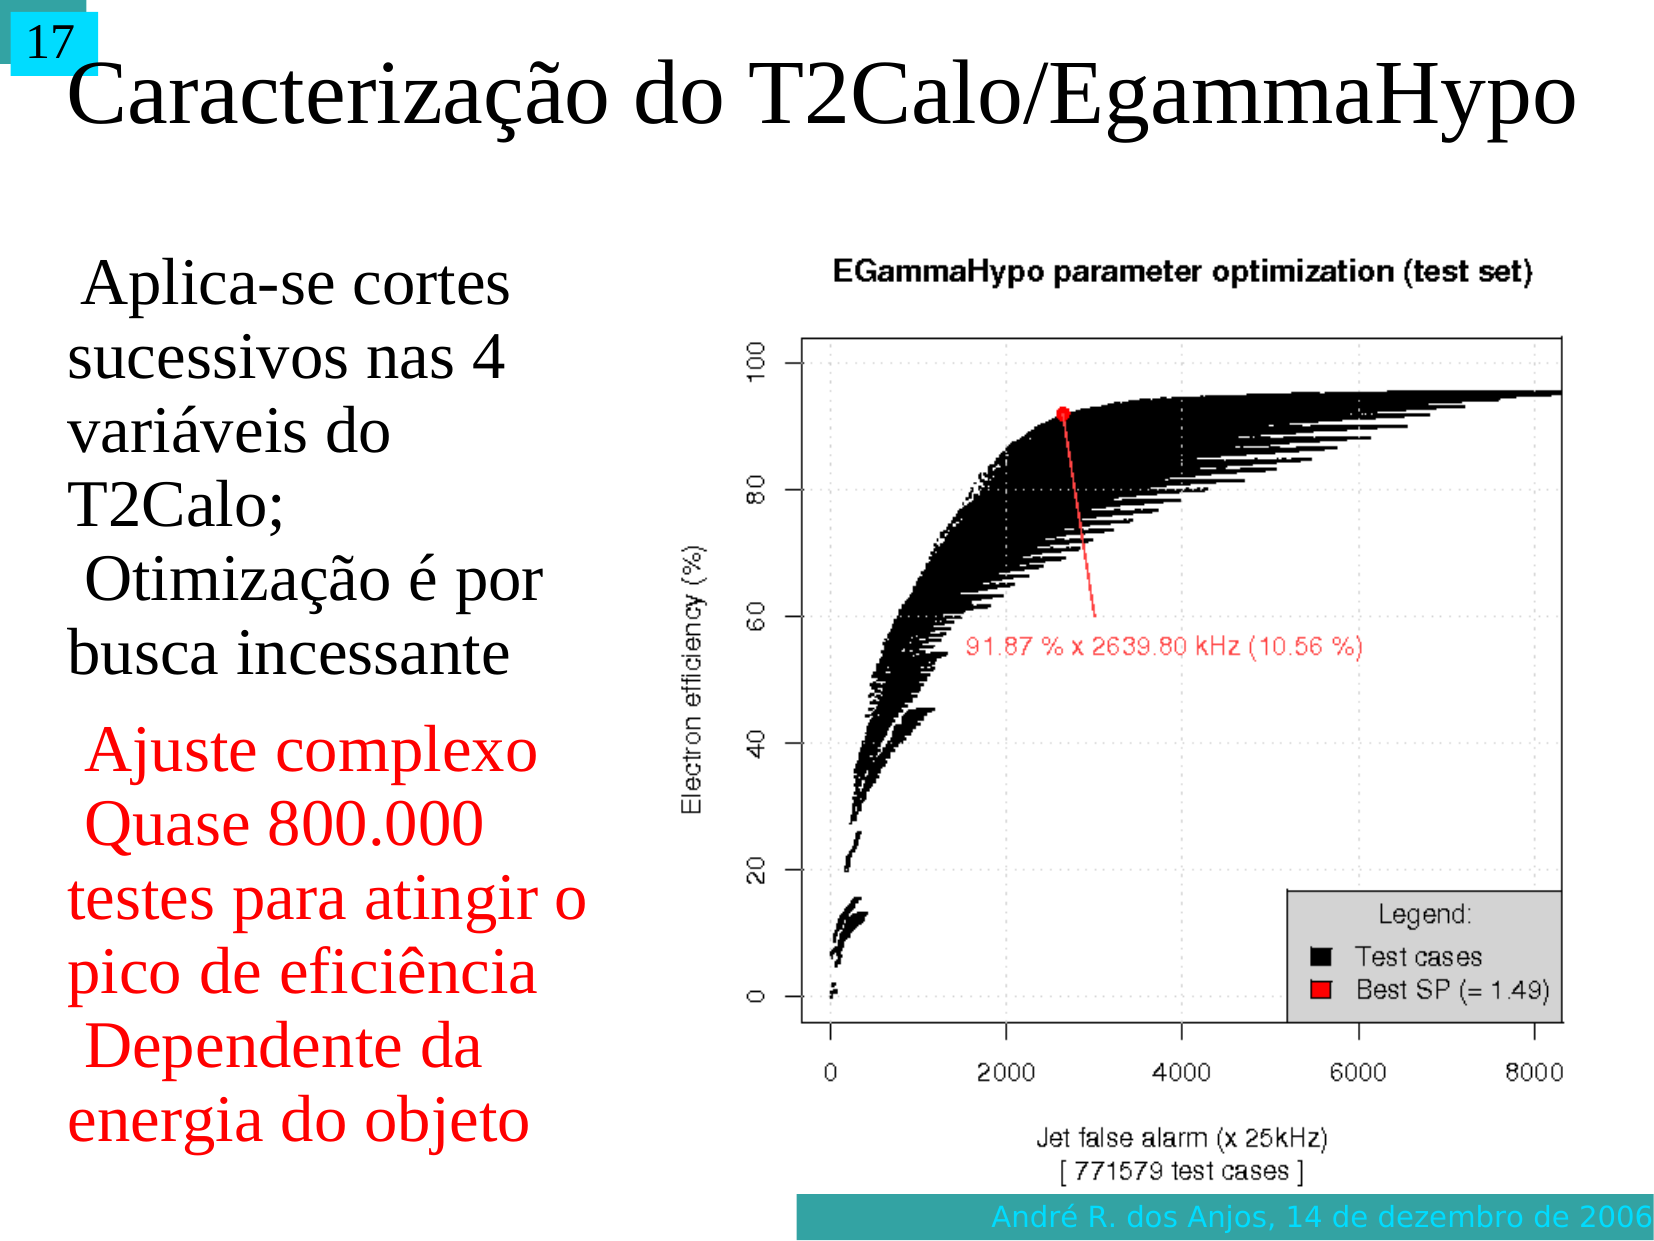

# Caracterização do T2Calo/EgammaHypo
 Aplica-se cortes sucessivos nas 4 variáveis do T2Calo;
 Otimização é por busca incessante
 Ajuste complexo
 Quase 800.000 testes para atingir o pico de eficiência
 Dependente da energia do objeto